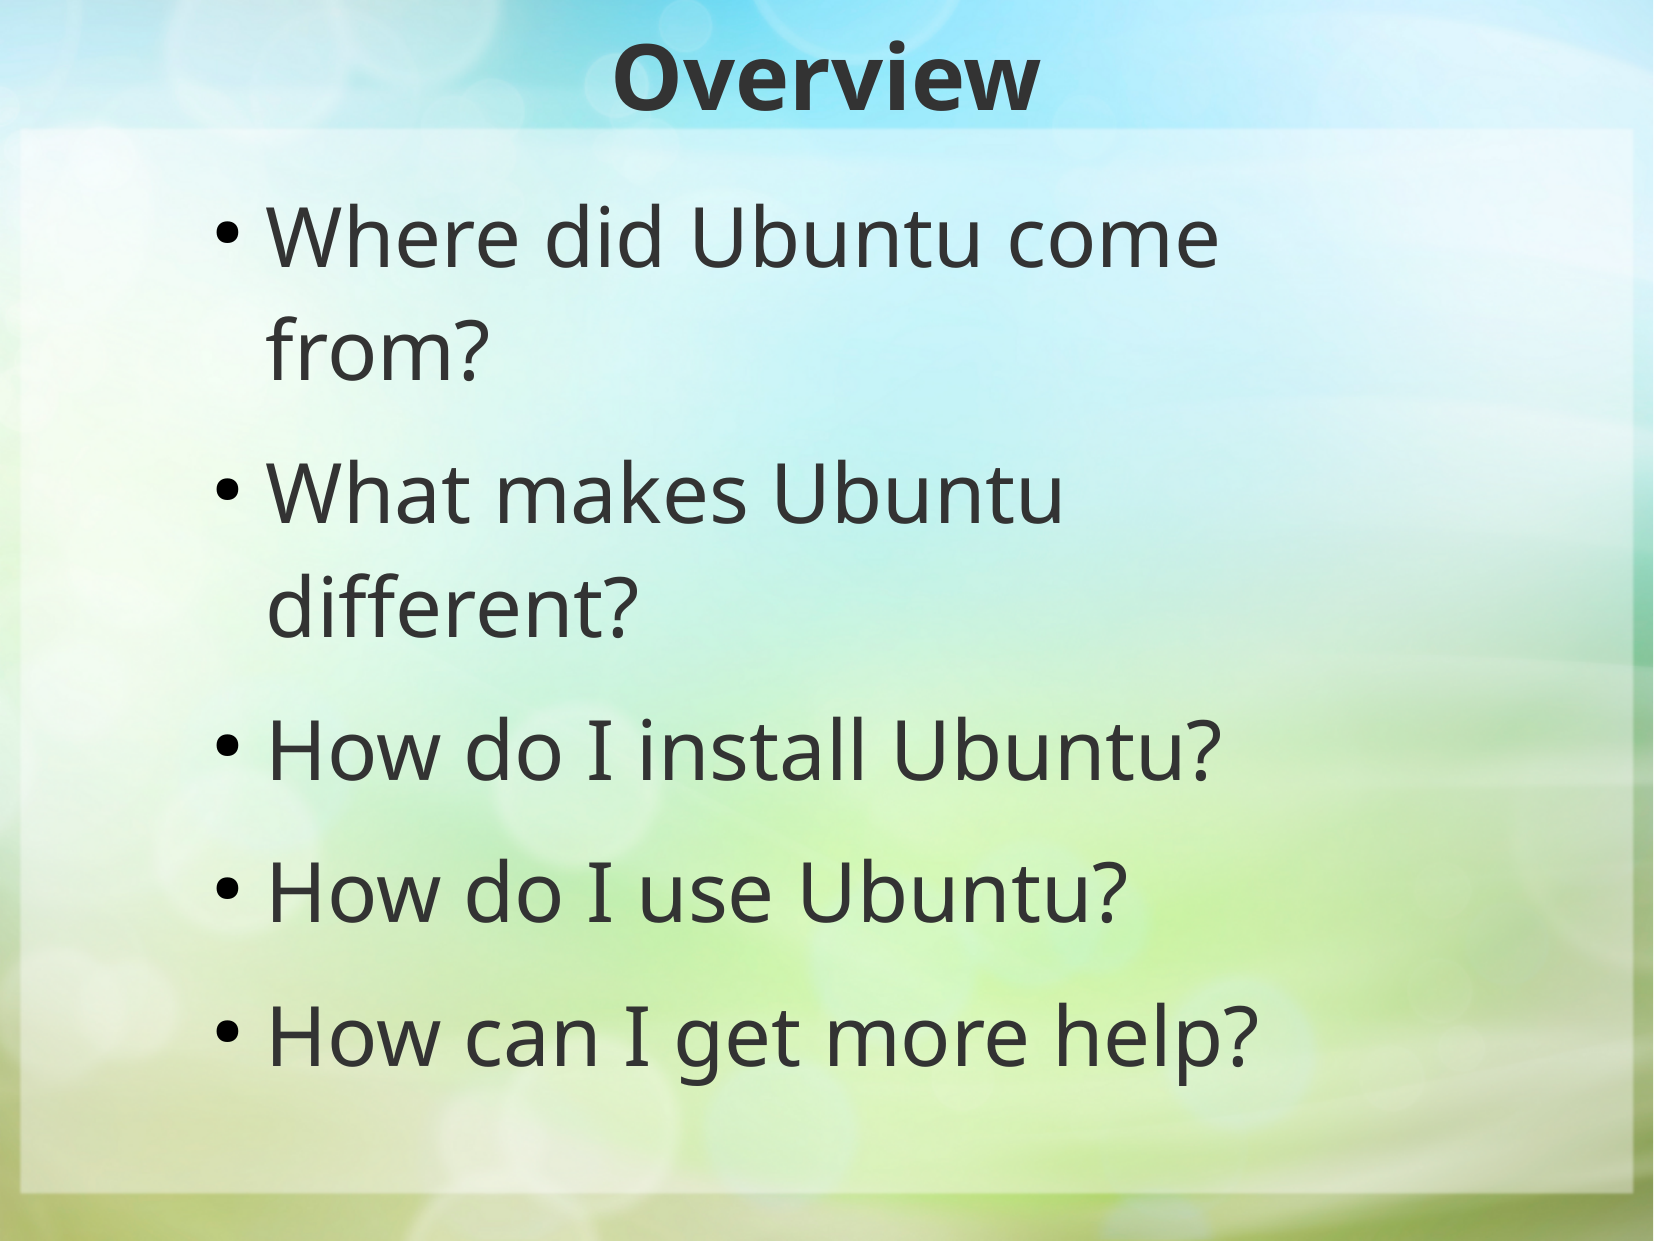

# Overview
Where did Ubuntu come from?
What makes Ubuntu different?
How do I install Ubuntu?
How do I use Ubuntu?
How can I get more help?